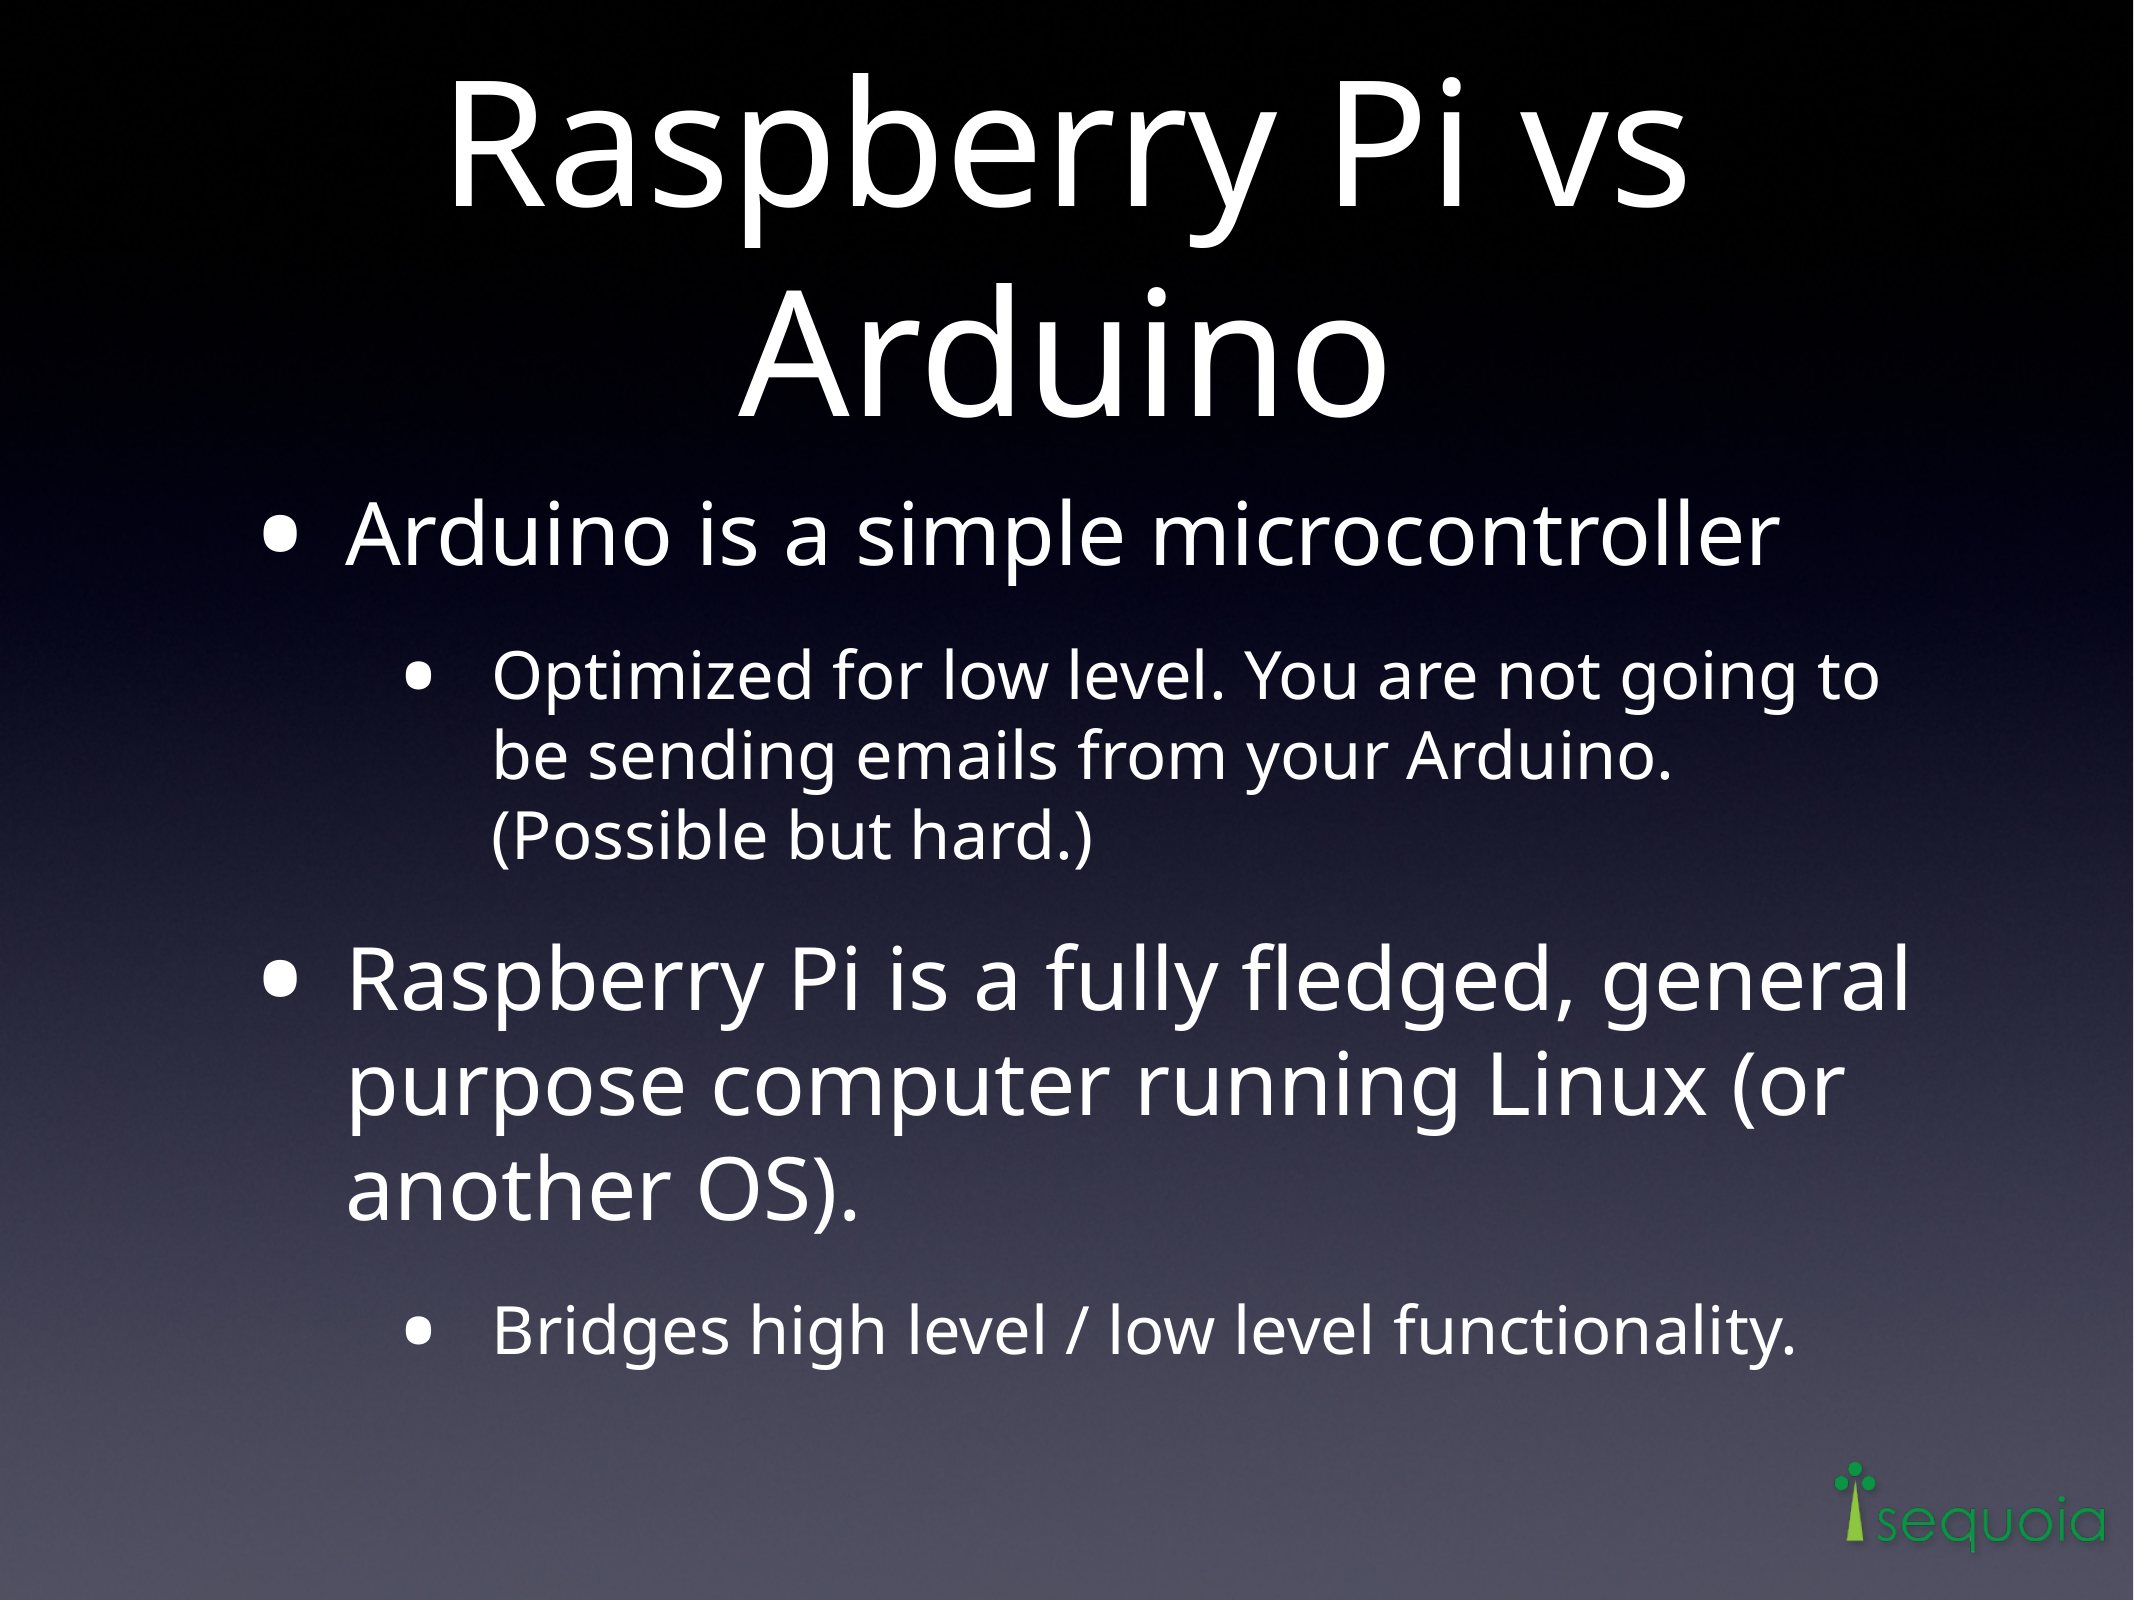

# Raspberry Pi vs Arduino
Arduino is a simple microcontroller
Optimized for low level. You are not going to be sending emails from your Arduino. (Possible but hard.)
Raspberry Pi is a fully fledged, general purpose computer running Linux (or another OS).
Bridges high level / low level functionality.